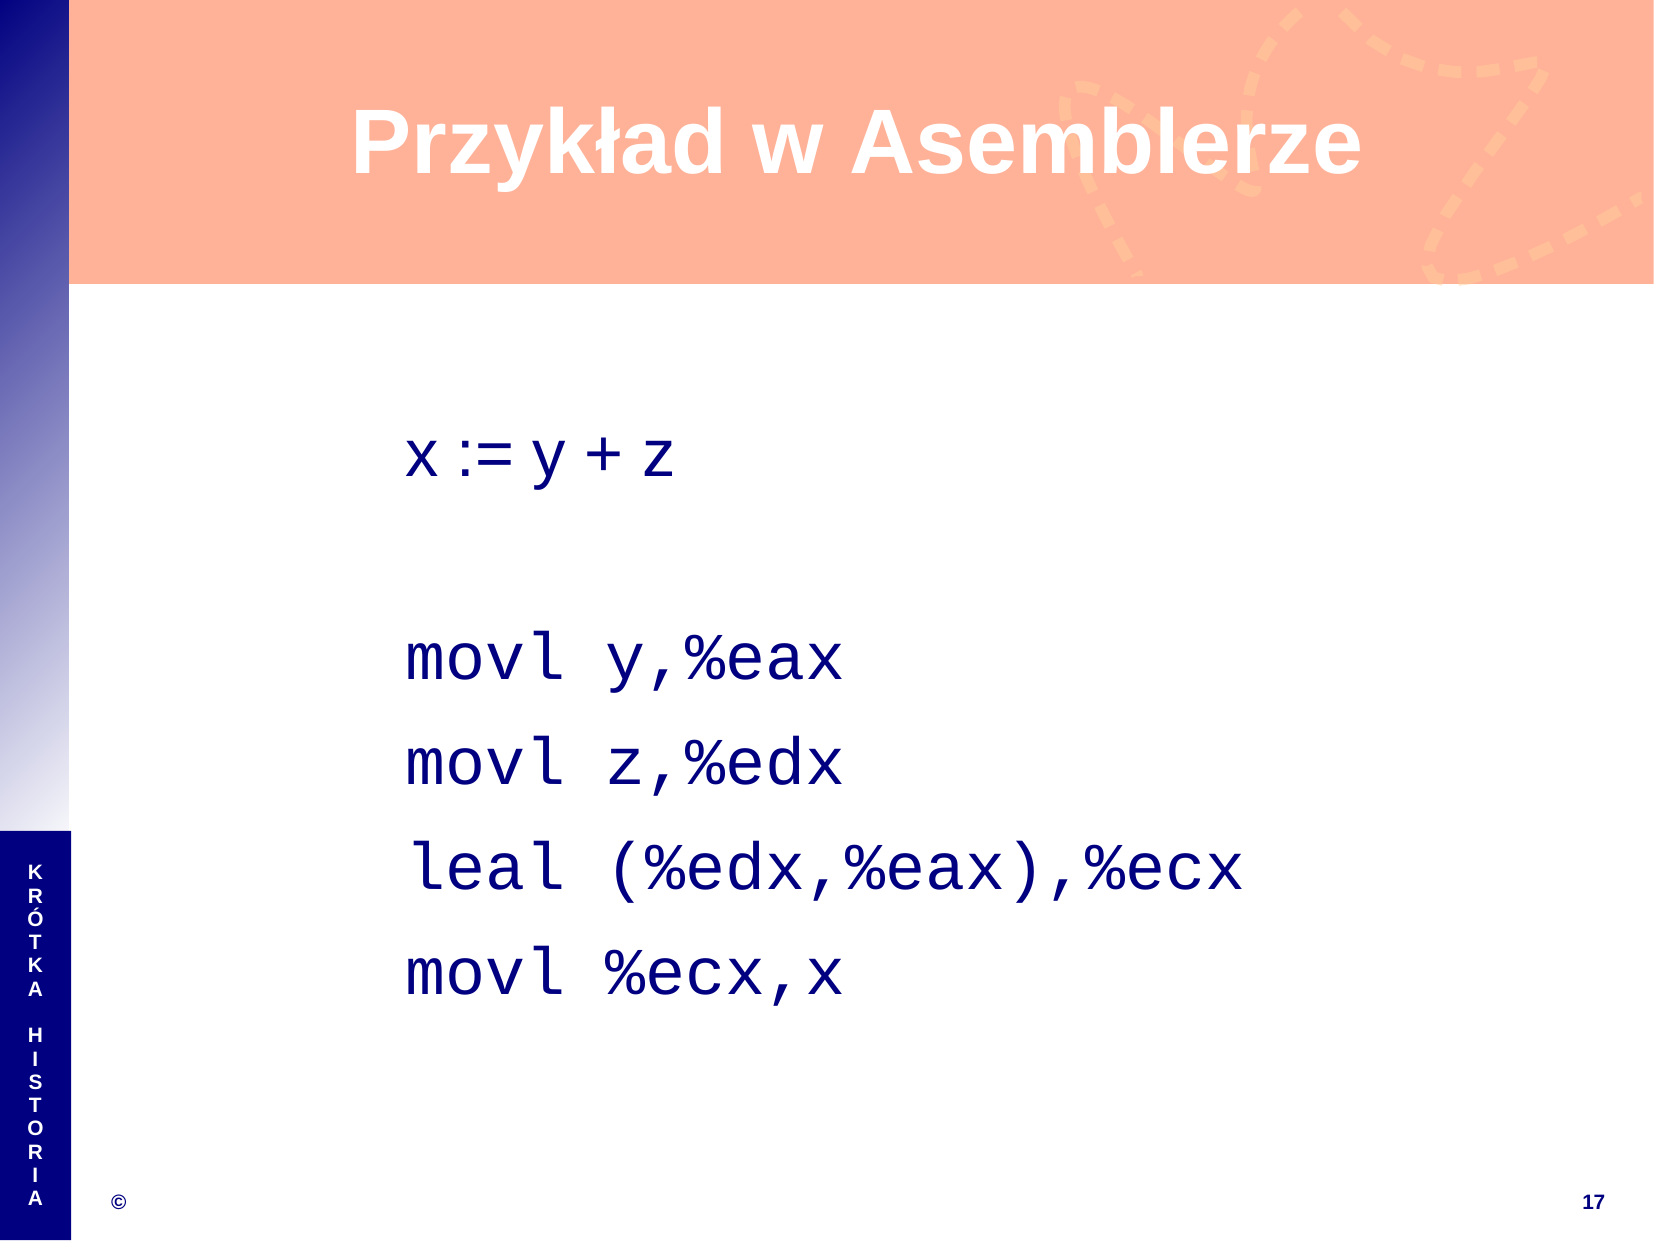

# Przykład w Asemblerze
x := y + z
movl y,%eax
movl z,%edx
leal (%edx,%eax),%ecx
movl %ecx,x
K
R
Ó
T
K
A
H
I
S
T
O
R
I
A